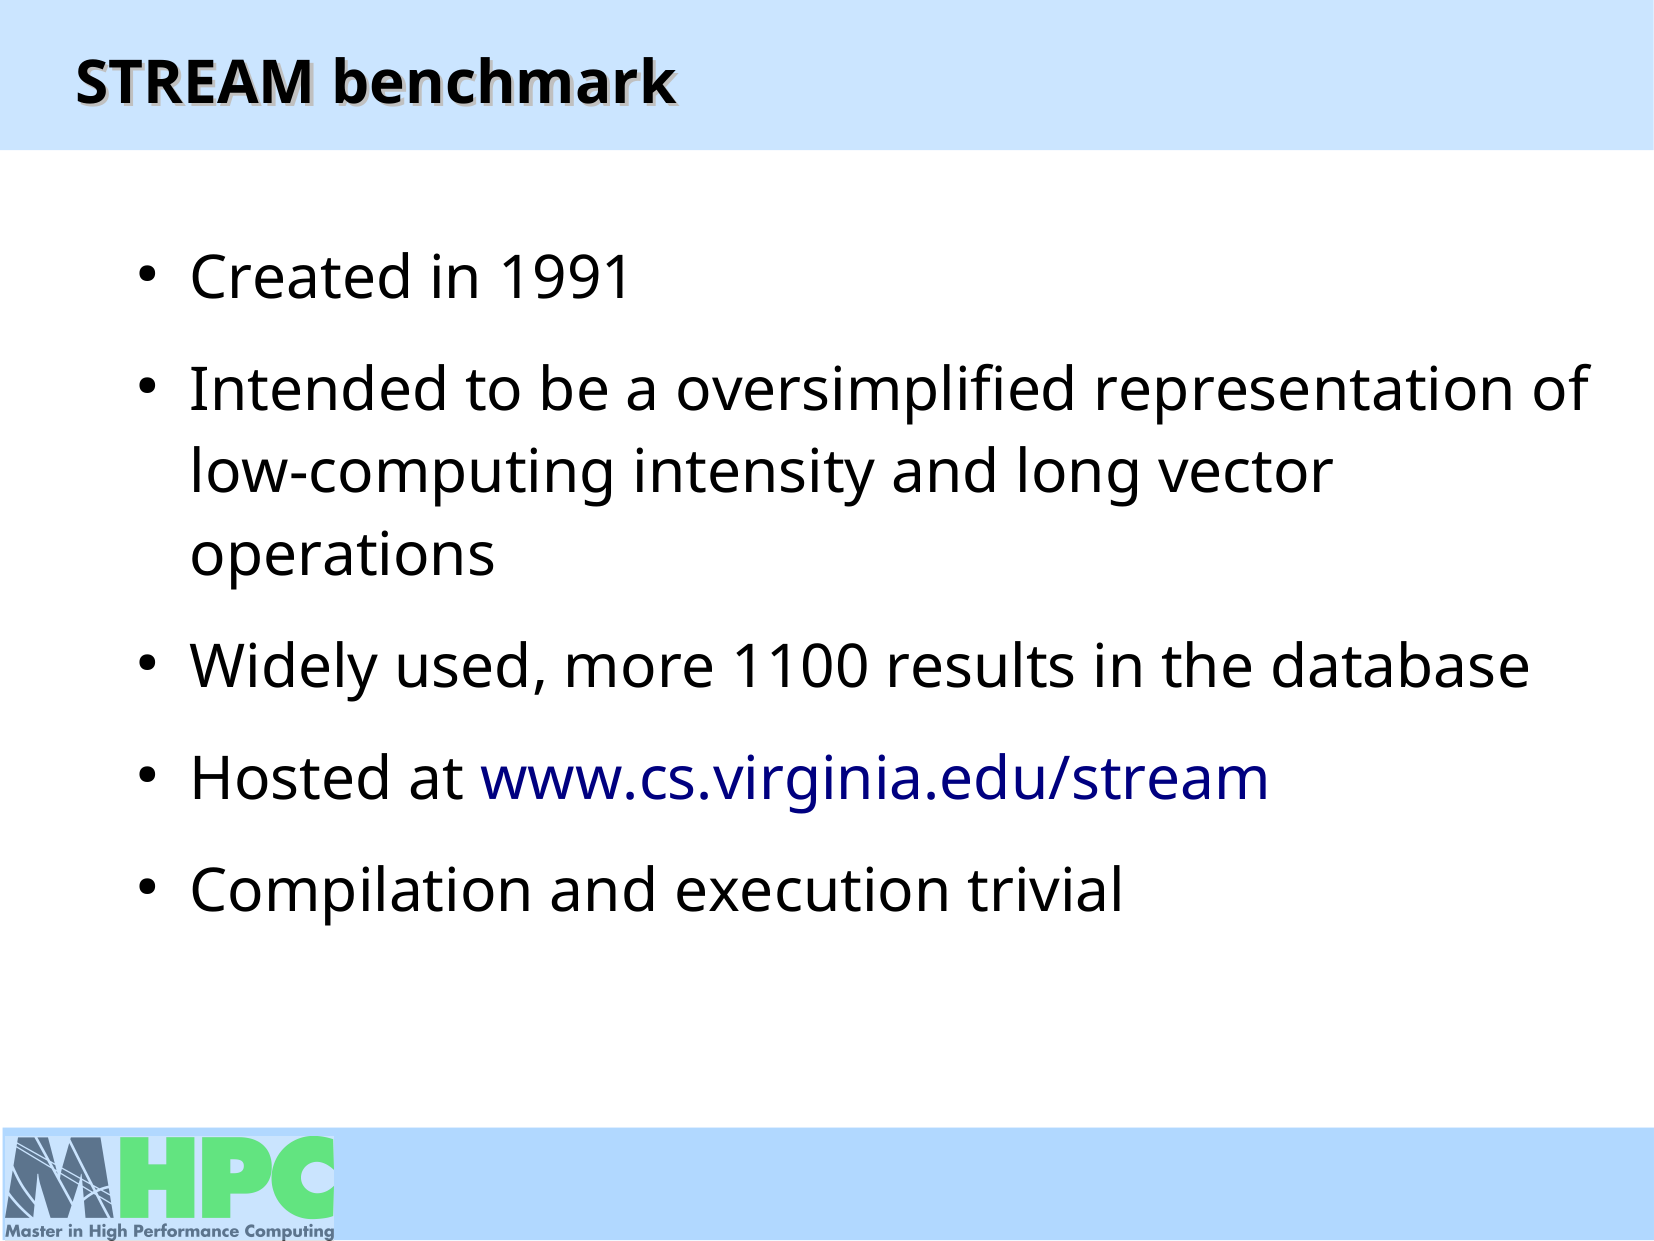

# STREAM benchmark
Created in 1991
Intended to be a oversimplified representation of low-computing intensity and long vector operations
Widely used, more 1100 results in the database
Hosted at www.cs.virginia.edu/stream
Compilation and execution trivial